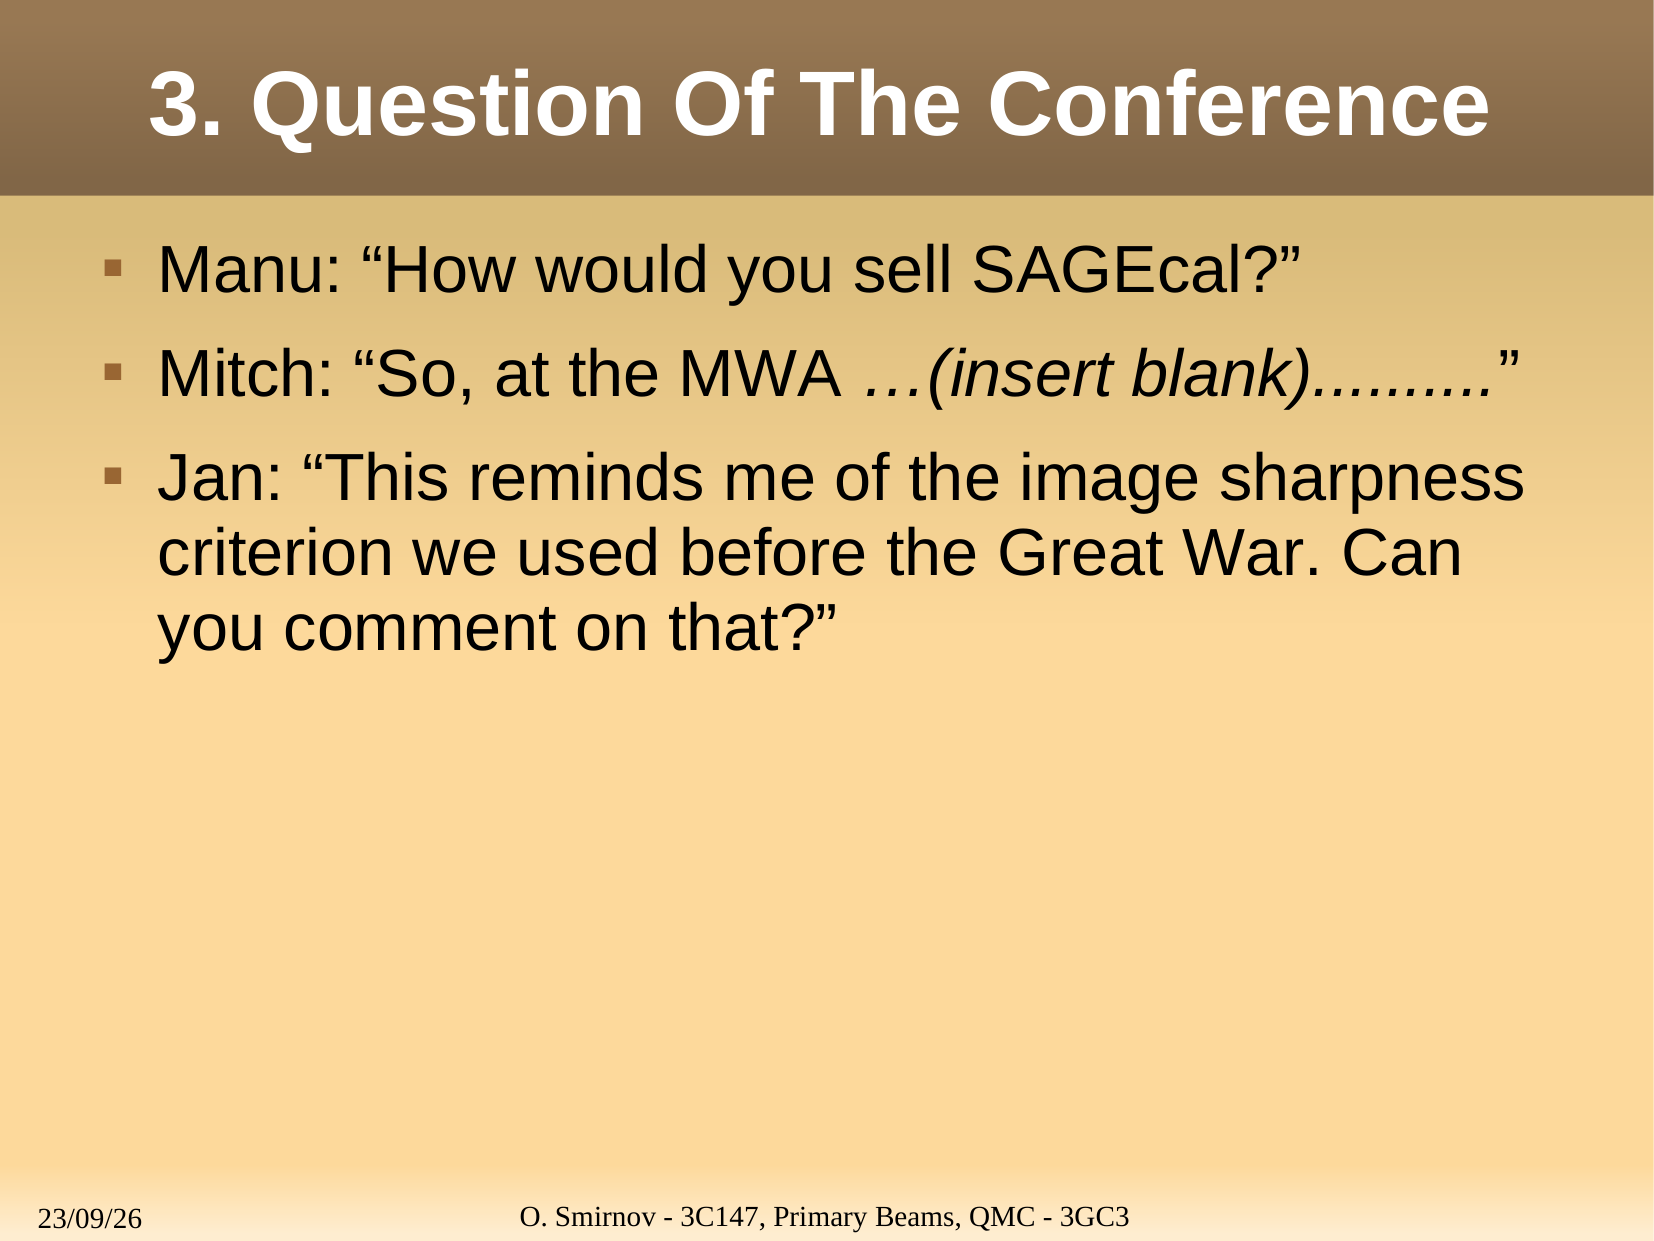

# 3. Question Of The Conference
Manu: “How would you sell SAGEcal?”
Mitch: “So, at the MWA …(insert blank)..........”
Jan: “This reminds me of the image sharpness criterion we used before the Great War. Can you comment on that?”
O. Smirnov - 3C147, Primary Beams, QMC - 3GC3